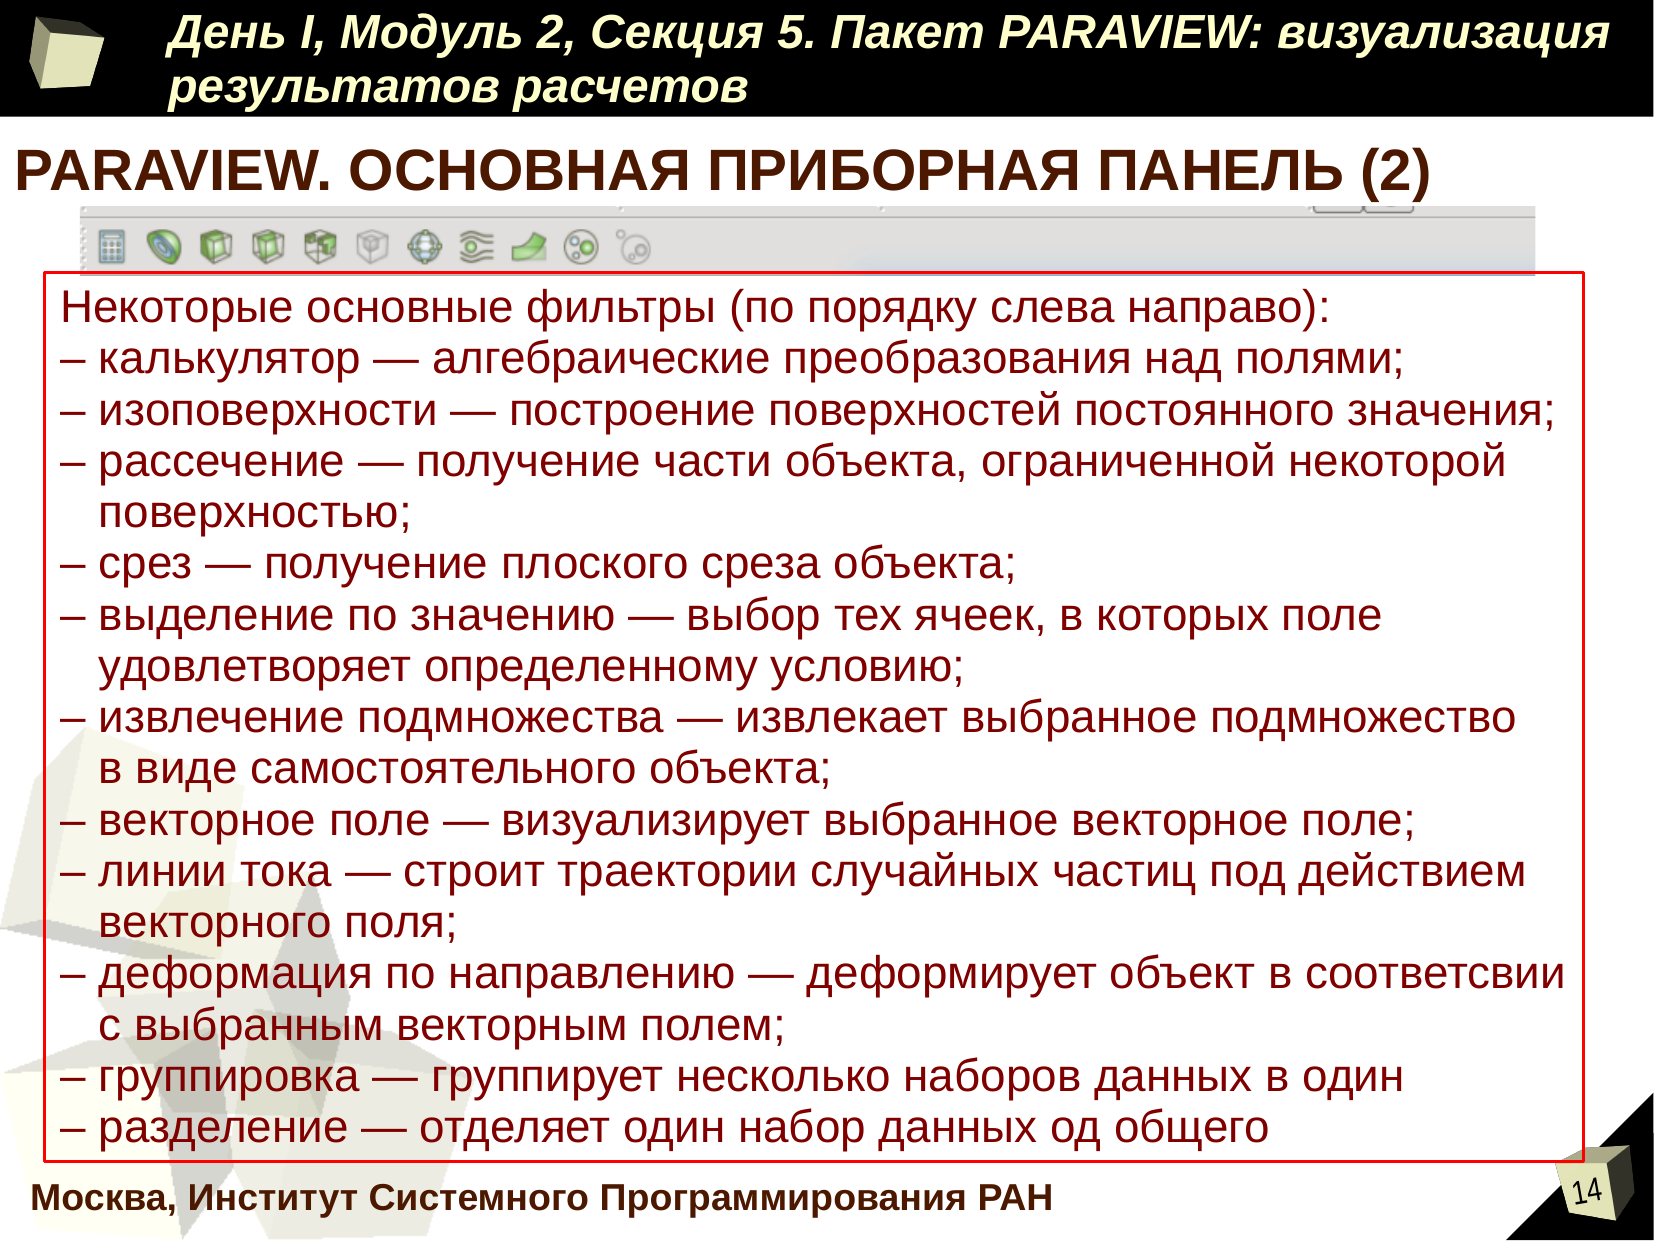

PARAVIEW. ОСНОВНАЯ ПРИБОРНАЯ ПАНЕЛЬ (2)
Некоторые основные фильтры (по порядку слева направо):
– калькулятор — алгебраические преобразования над полями;
– изоповерхности — построение поверхностей постоянного значения;
– рассечение — получение части объекта, ограниченной некоторой
	поверхностью;
– срез — получение плоского среза объекта;
– выделение по значению — выбор тех ячеек, в которых поле
	удовлетворяет определенному условию;
– извлечение подмножества — извлекает выбранное подмножество
	в виде самостоятельного объекта;
– векторное поле — визуализирует выбранное векторное поле;
– линии тока — строит траектории случайных частиц под действием
	векторного поля;
– деформация по направлению — деформирует объект в соответсвии
	с выбранным векторным полем;
– группировка — группирует несколько наборов данных в один
– разделение — отделяет один набор данных од общего